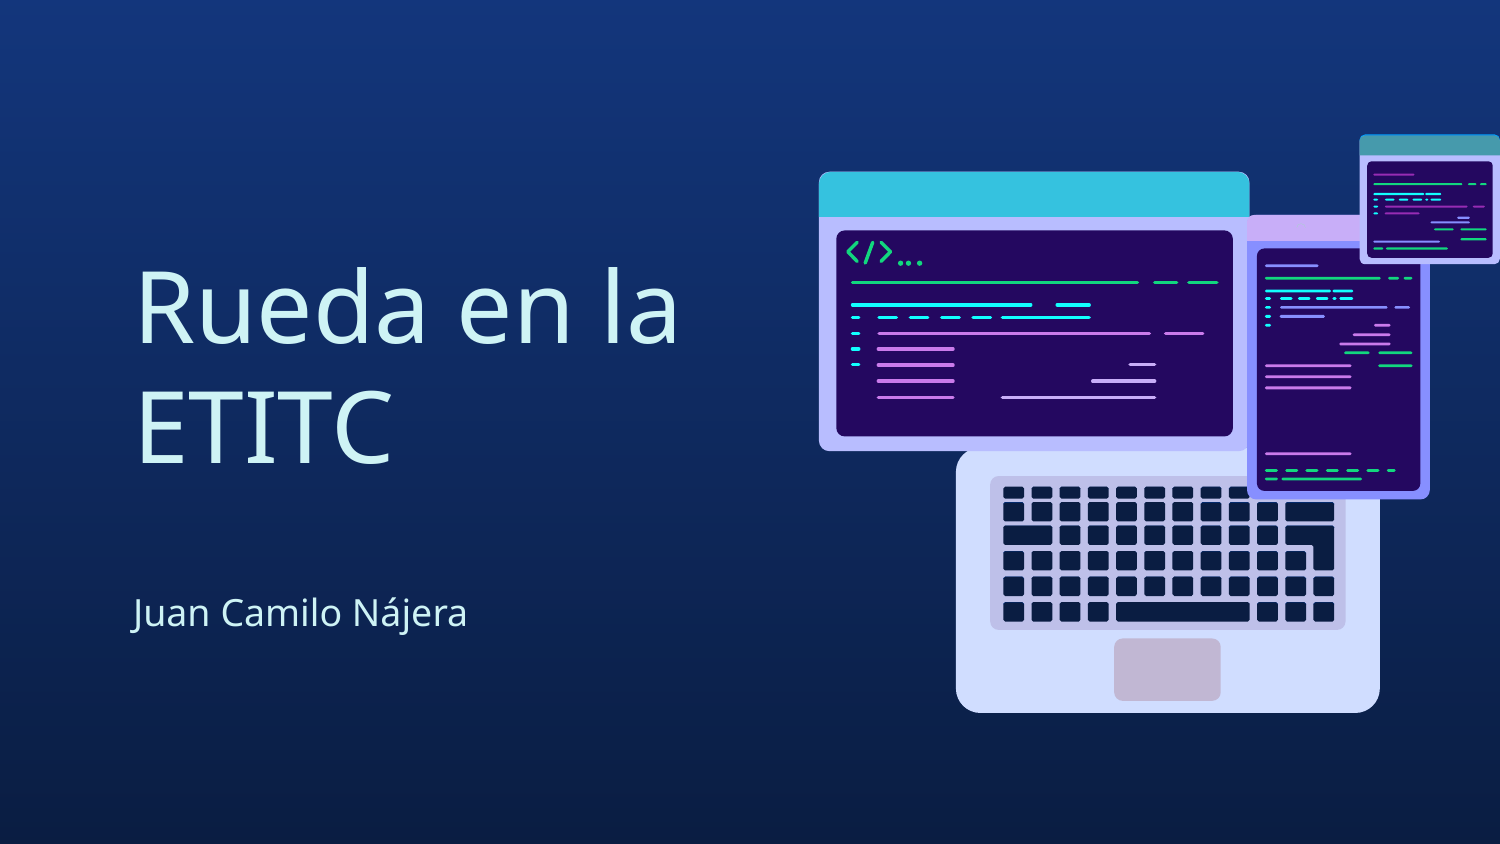

# Rueda en la ETITC
Juan Camilo Nájera